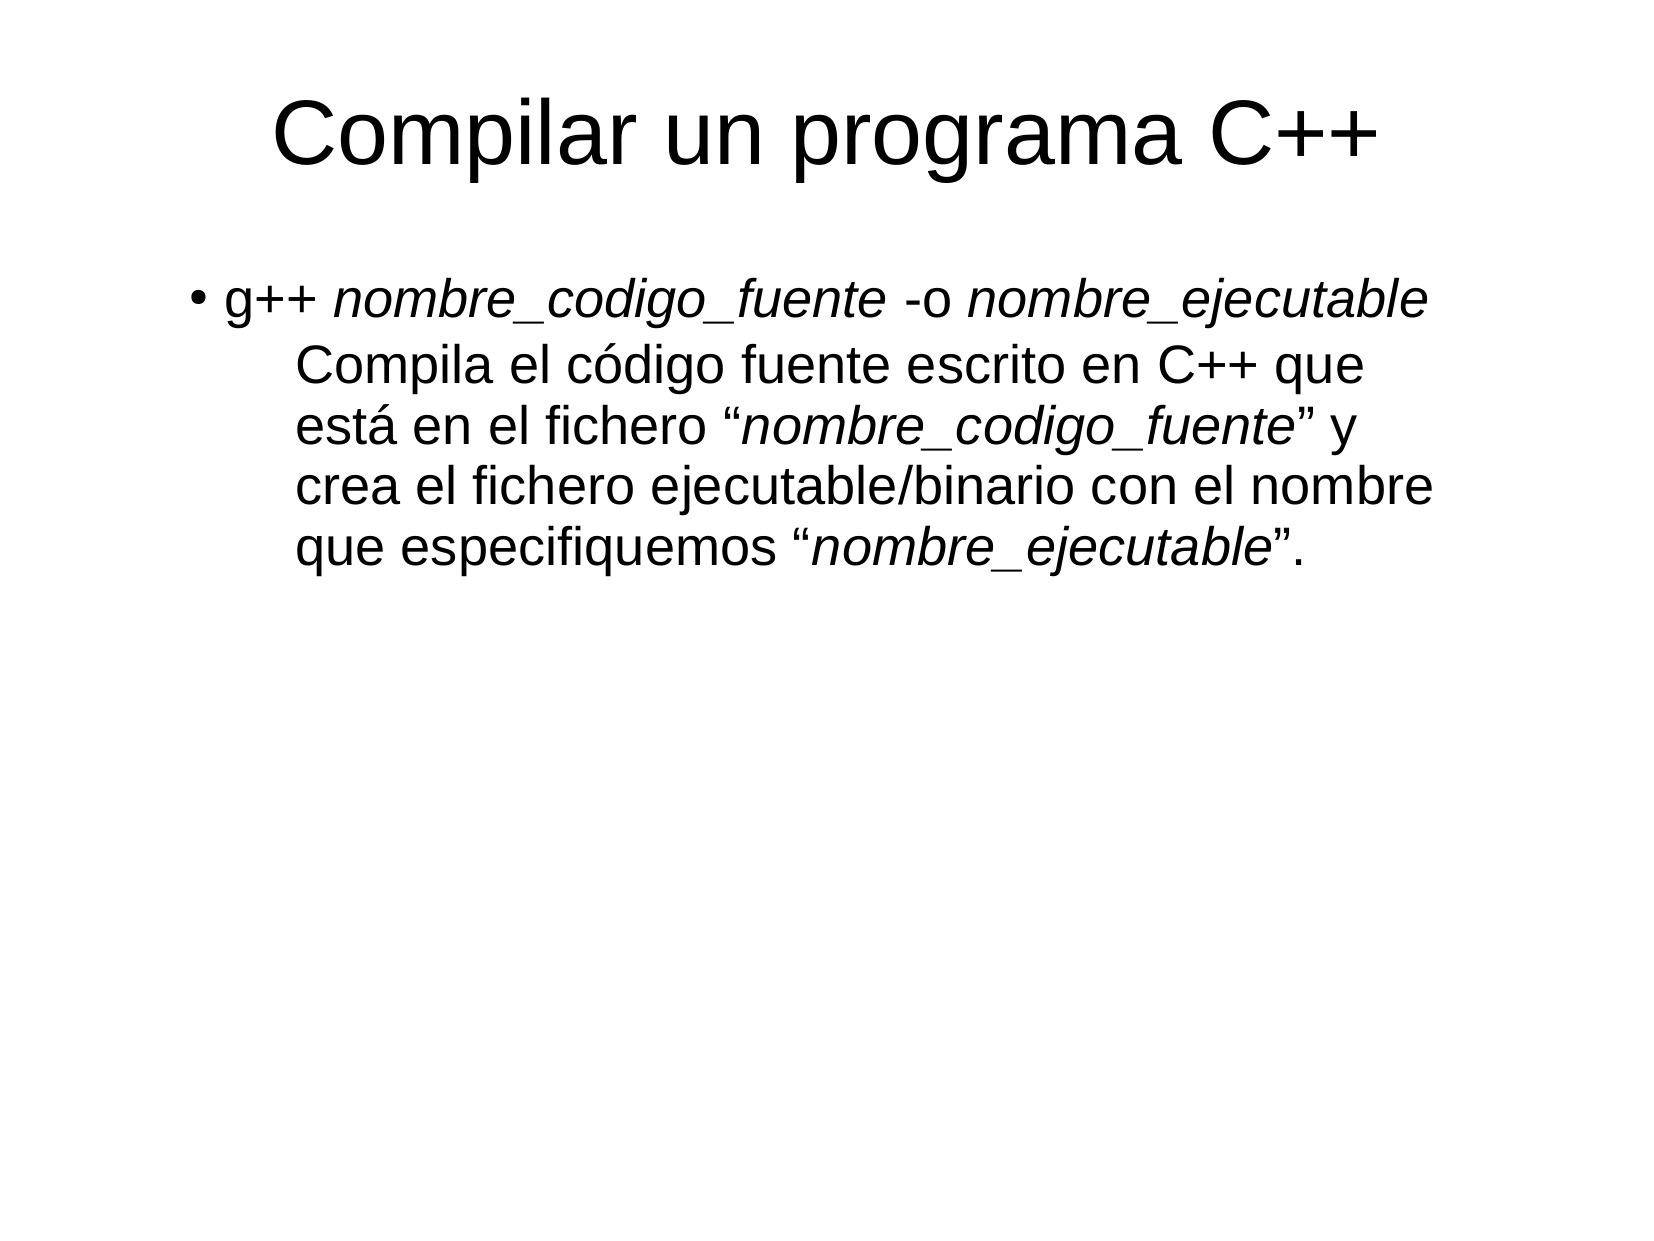

# Compilar un programa C++
g++ nombre_codigo_fuente -o nombre_ejecutable
Compila el código fuente escrito en C++ que está en el fichero “nombre_codigo_fuente” y crea el fichero ejecutable/binario con el nombre que especifiquemos “nombre_ejecutable”.